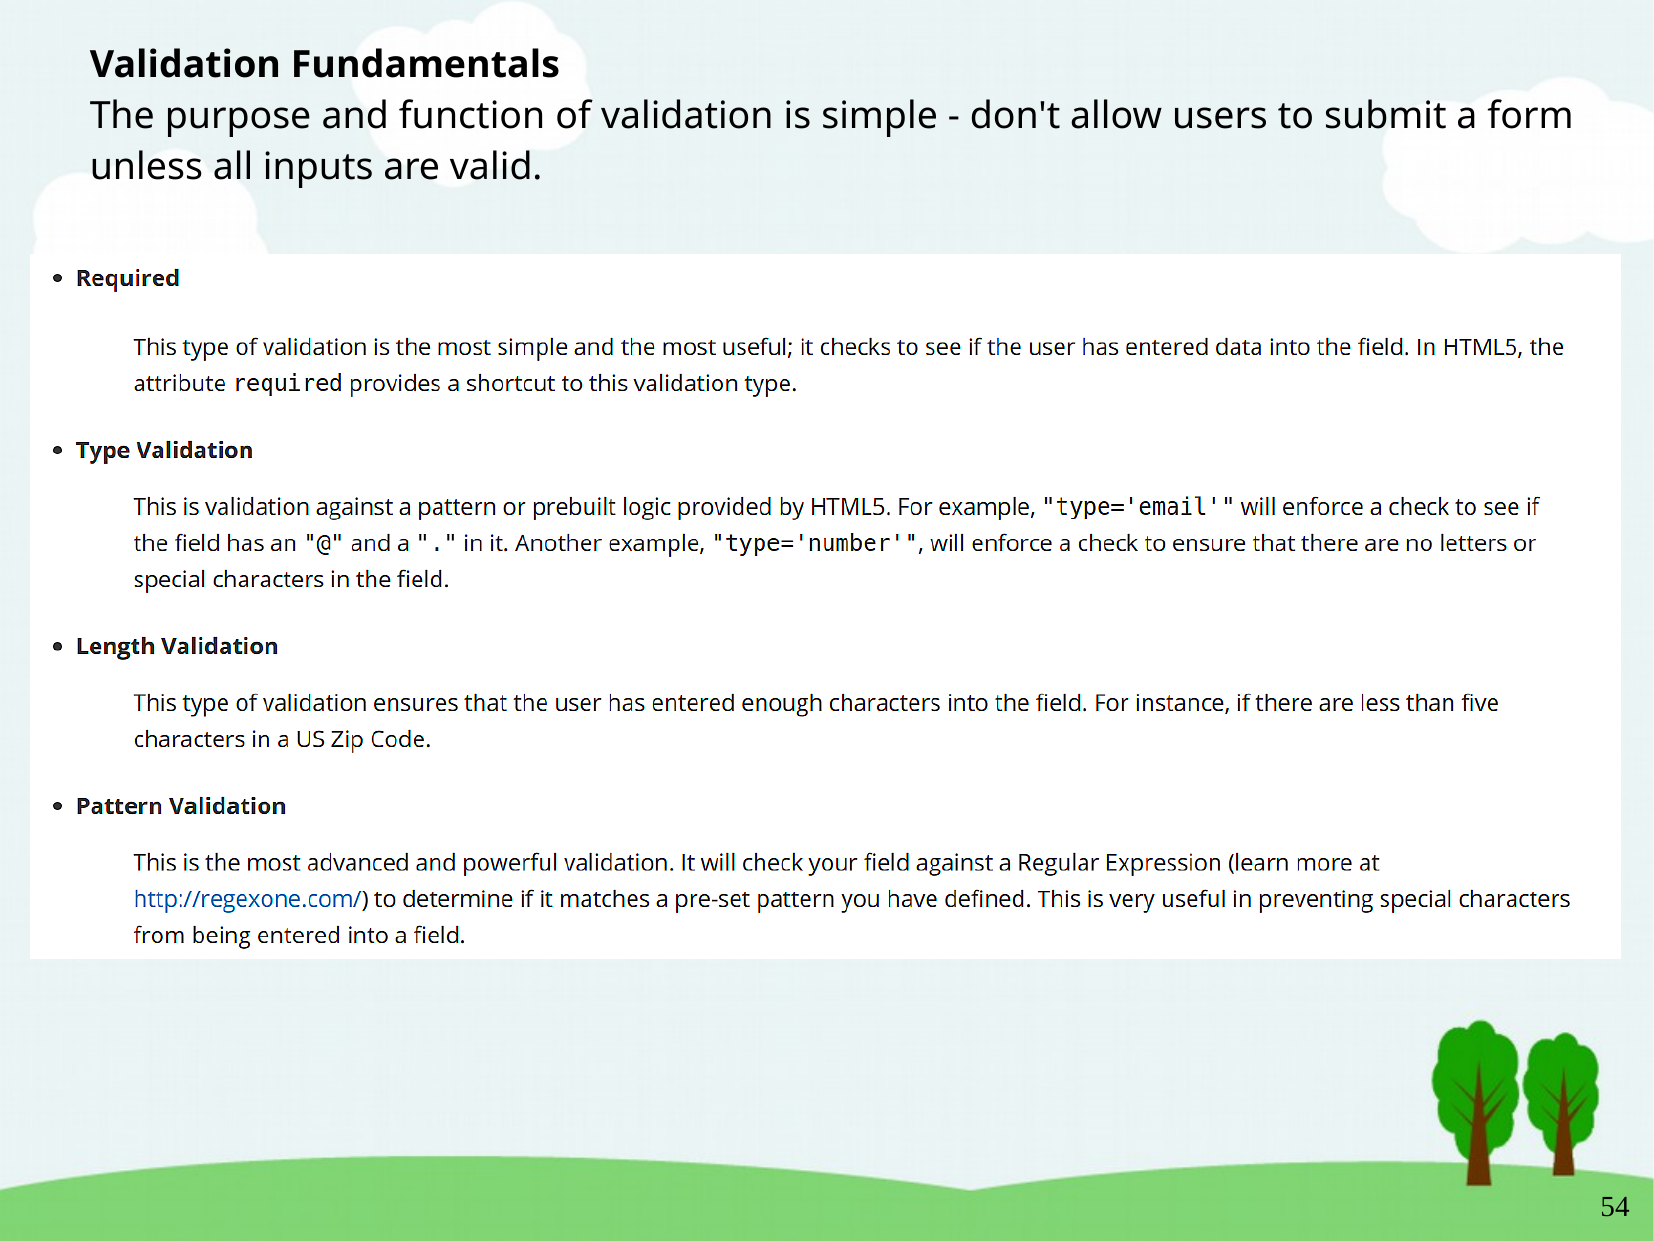

Validation Fundamentals
The purpose and function of validation is simple - don't allow users to submit a form unless all inputs are valid.
54